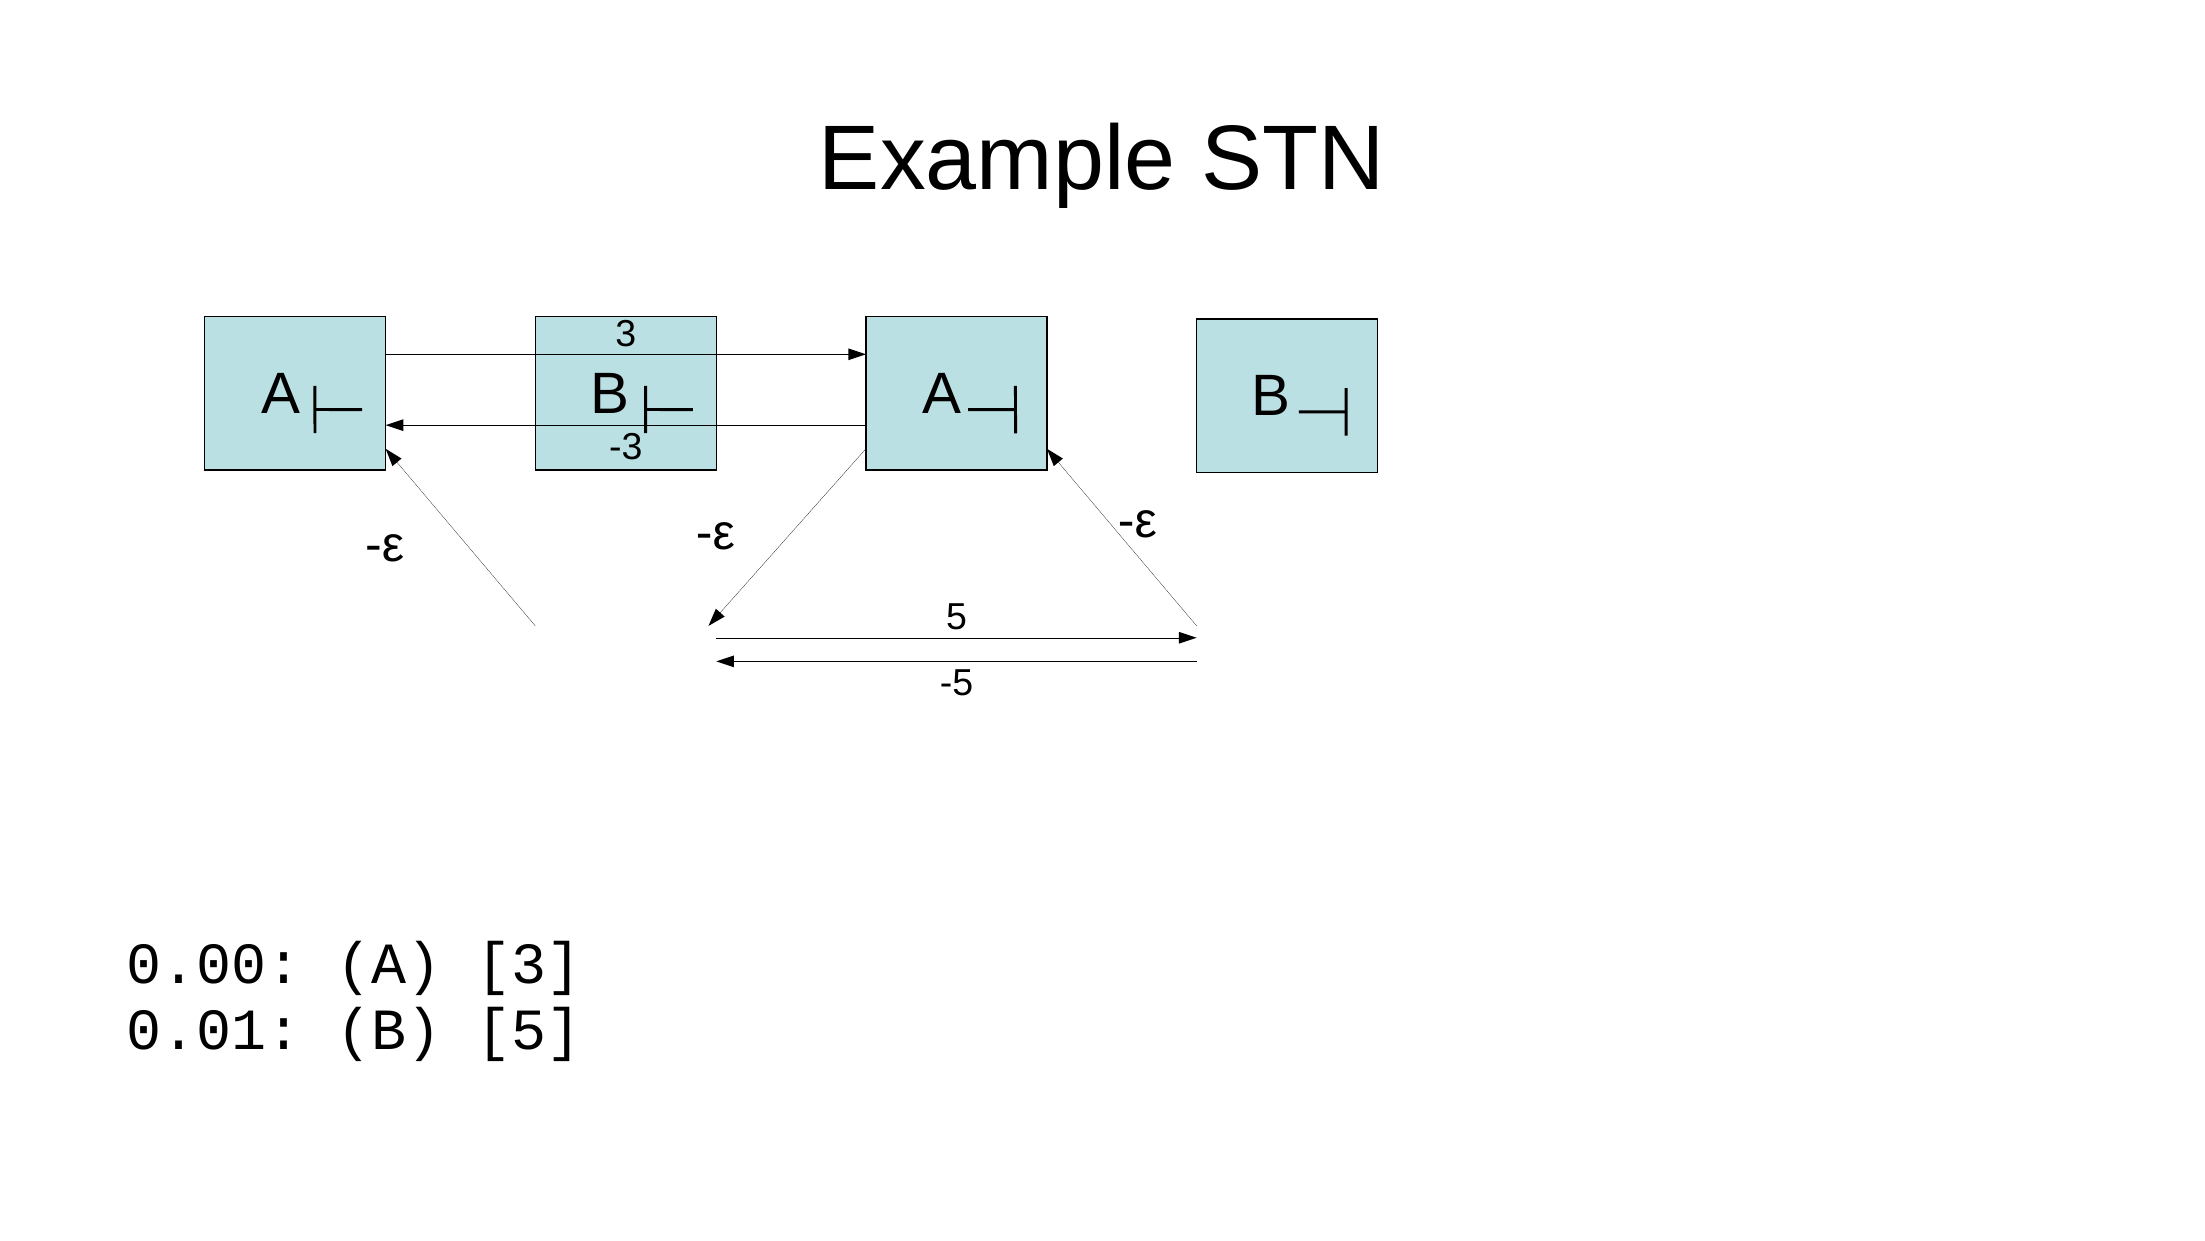

# Example STN
A
A
B
A
B
3
-3
-ε
-ε
-ε
5
-5
0.00: (A) [3]
0.01: (B) [5]